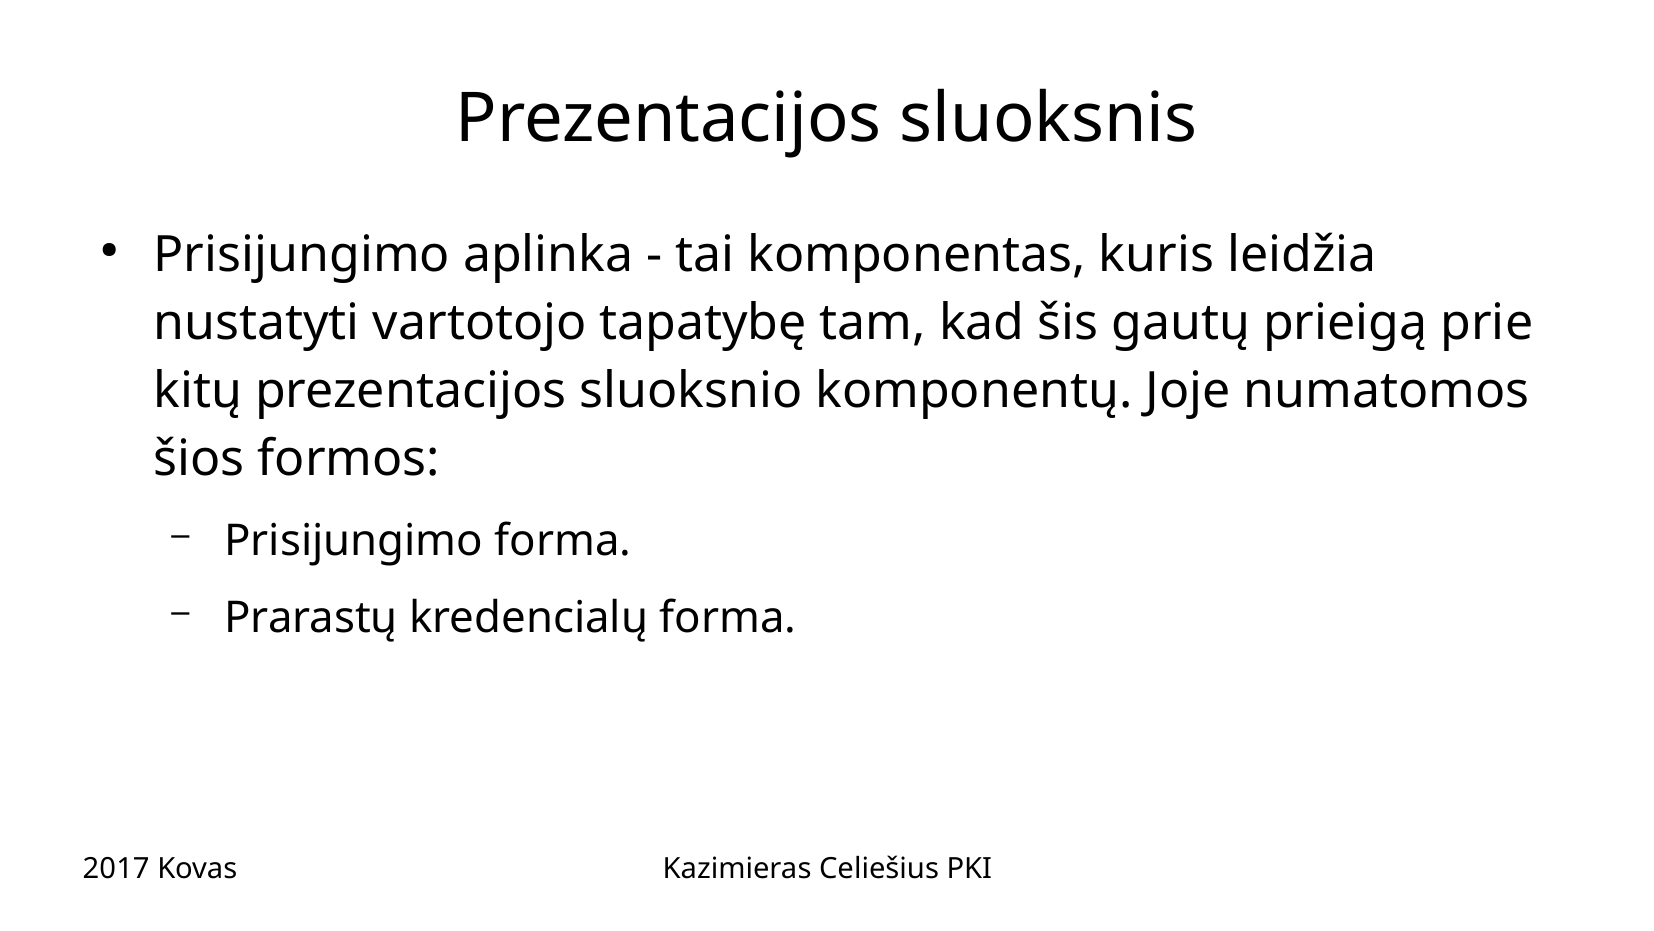

# Prezentacijos sluoksnis
Prisijungimo aplinka - tai komponentas, kuris leidžia nustatyti vartotojo tapatybę tam, kad šis gautų prieigą prie kitų prezentacijos sluoksnio komponentų. Joje numatomos šios formos:
Prisijungimo forma.
Prarastų kredencialų forma.
2017 Kovas
Kazimieras Celiešius PKI